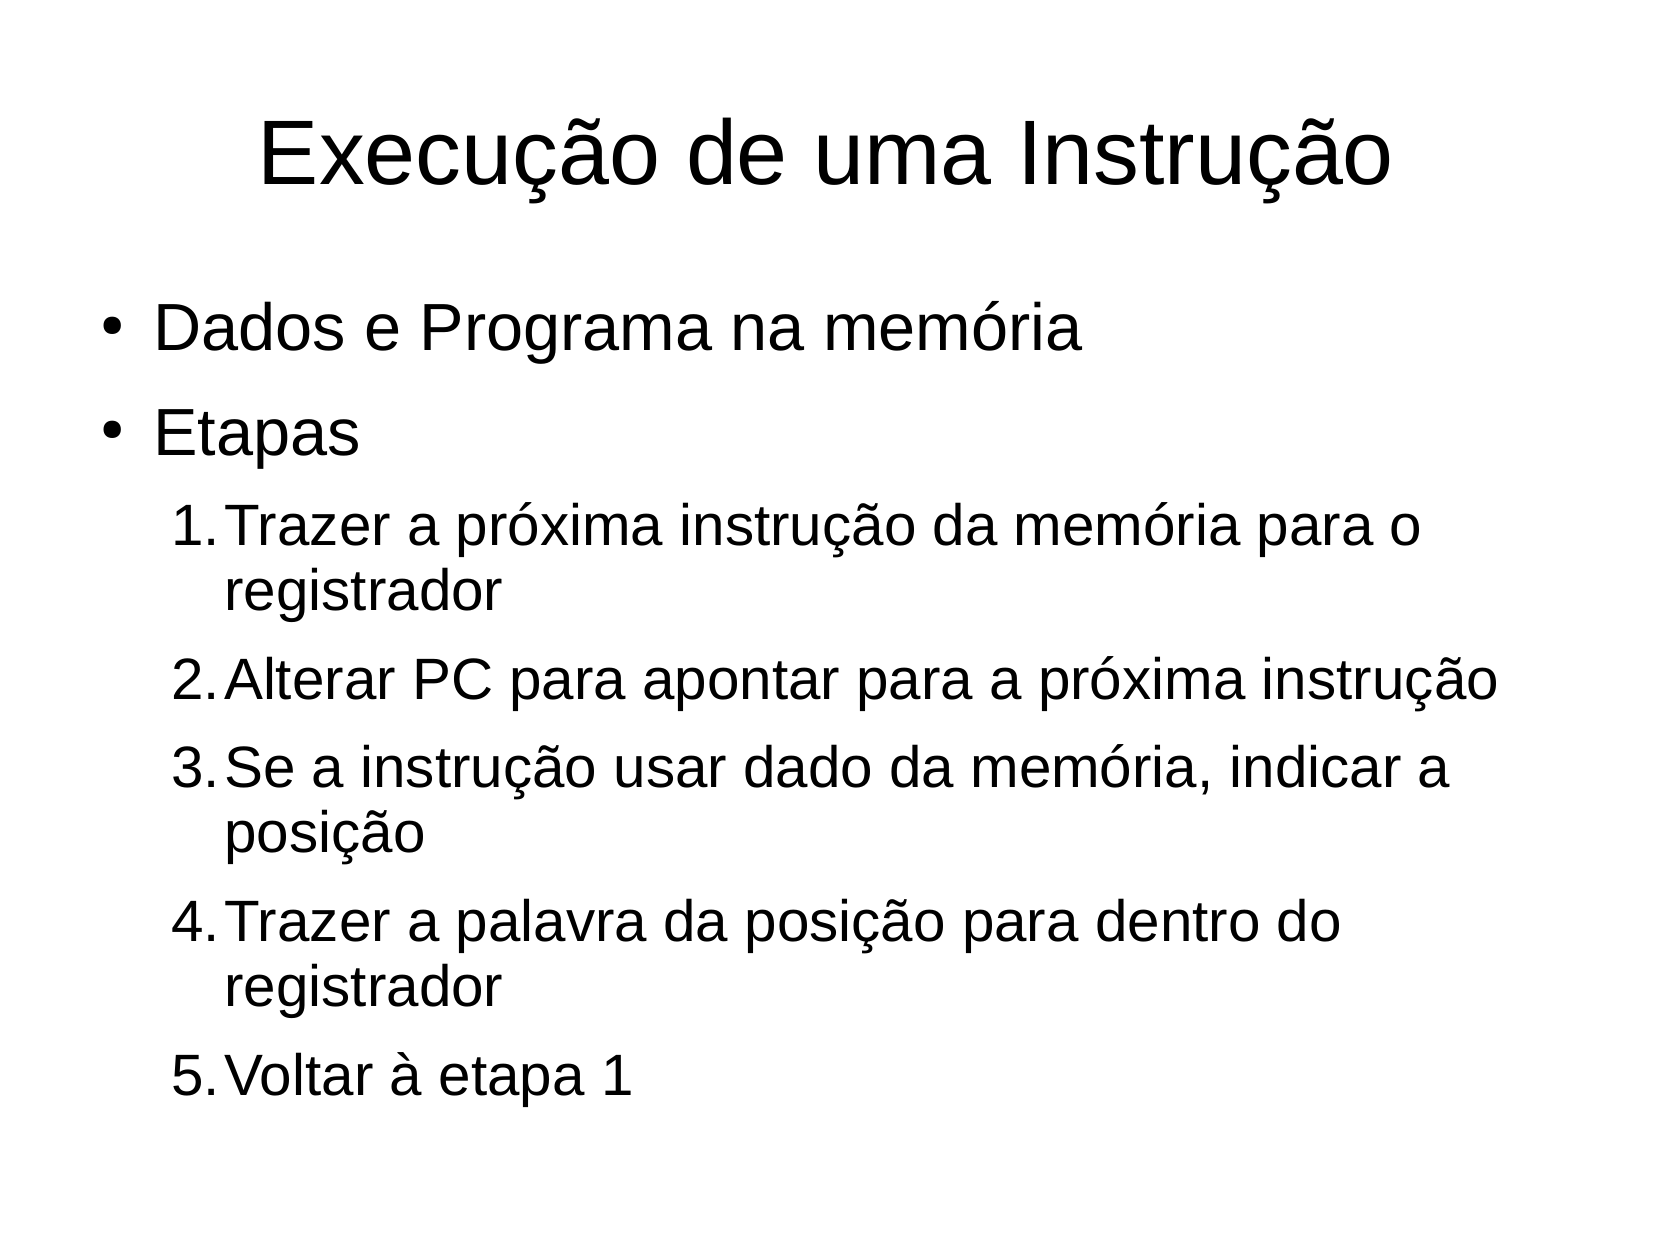

# Execução de uma Instrução
Dados e Programa na memória
Etapas
Trazer a próxima instrução da memória para o registrador
Alterar PC para apontar para a próxima instrução
Se a instrução usar dado da memória, indicar a posição
Trazer a palavra da posição para dentro do registrador
Voltar à etapa 1